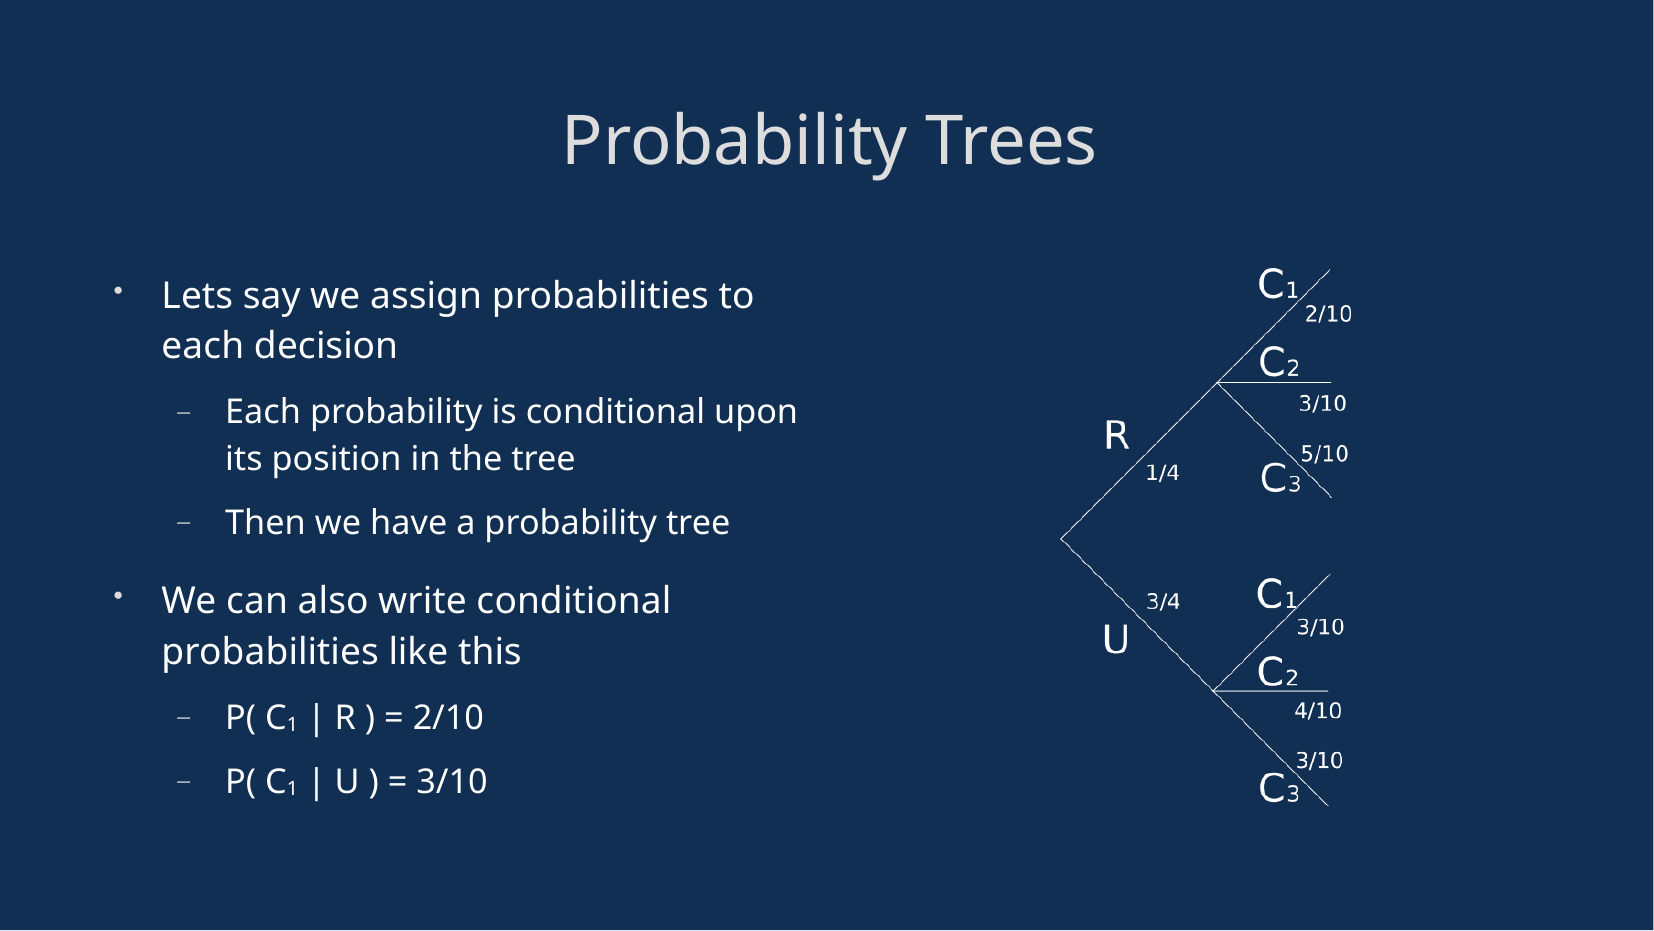

# Probability Trees
Lets say we assign probabilities to each decision
Each probability is conditional upon its position in the tree
Then we have a probability tree
We can also write conditional probabilities like this
P( C1 | R ) = 2/10
P( C1 | U ) = 3/10